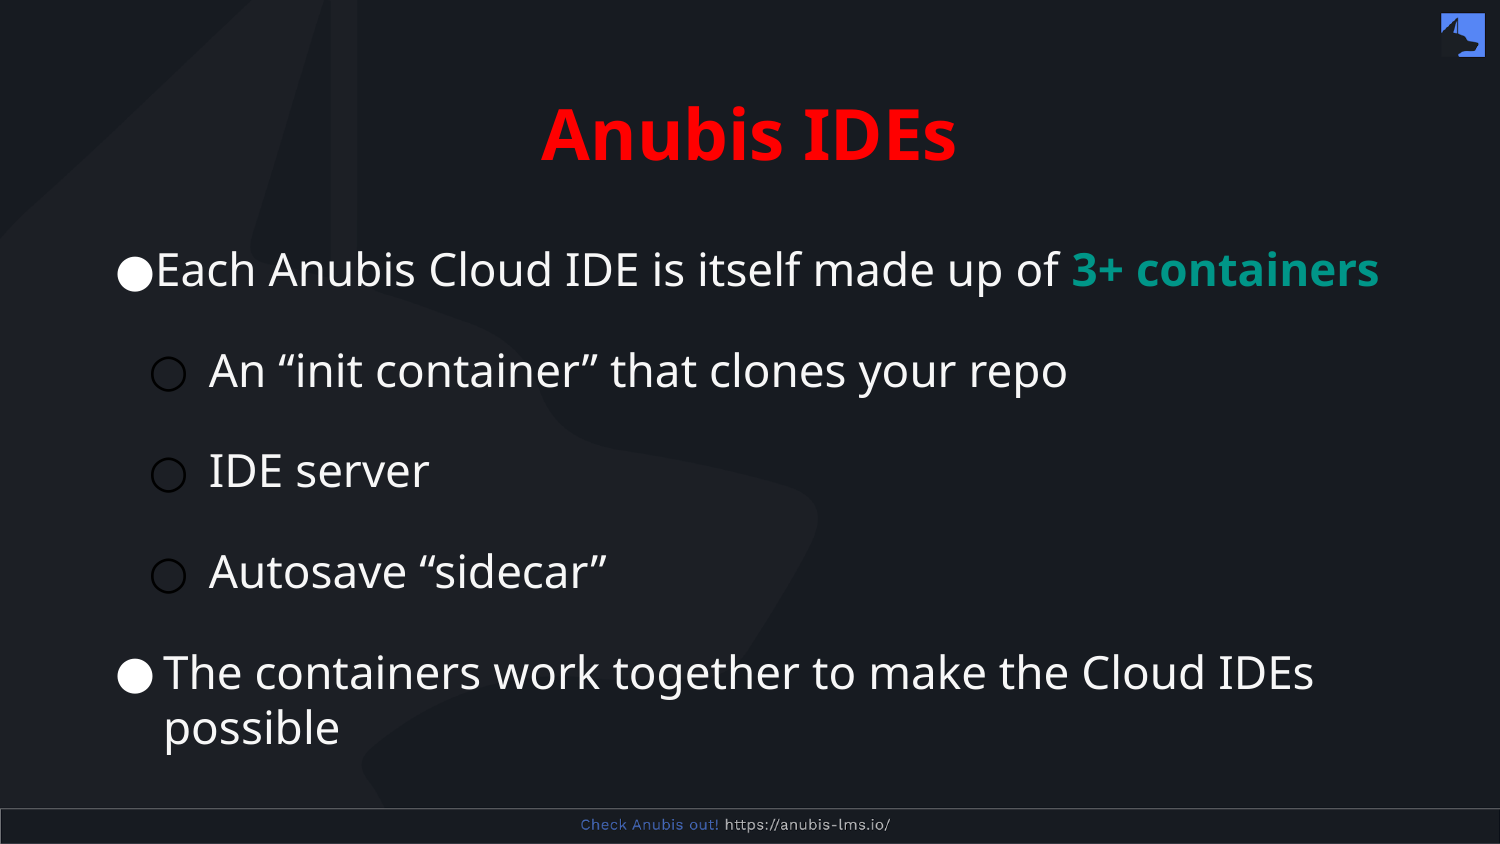

Anubis IDEs
# Each Anubis Cloud IDE is itself made up of 3+ containers
An “init container” that clones your repo
IDE server
Autosave “sidecar”
The containers work together to make the Cloud IDEs possible